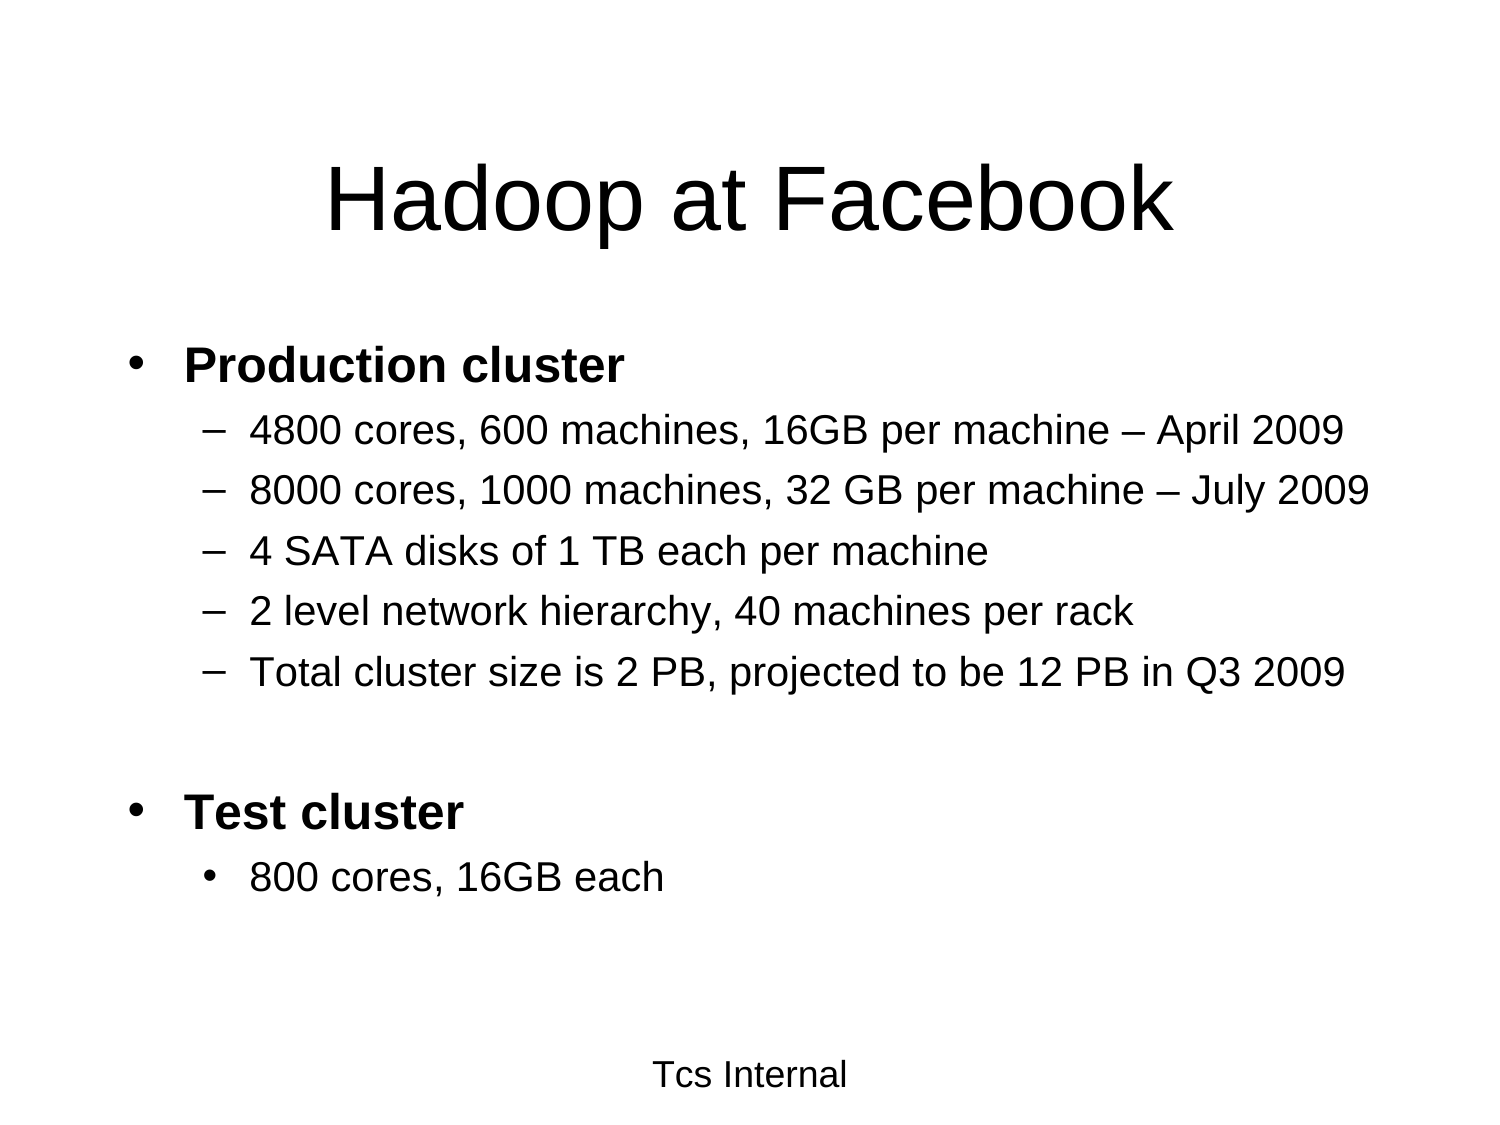

# Hadoop at Facebook
Production cluster
4800 cores, 600 machines, 16GB per machine – April 2009
8000 cores, 1000 machines, 32 GB per machine – July 2009
4 SATA disks of 1 TB each per machine
2 level network hierarchy, 40 machines per rack
Total cluster size is 2 PB, projected to be 12 PB in Q3 2009
Test cluster
800 cores, 16GB each